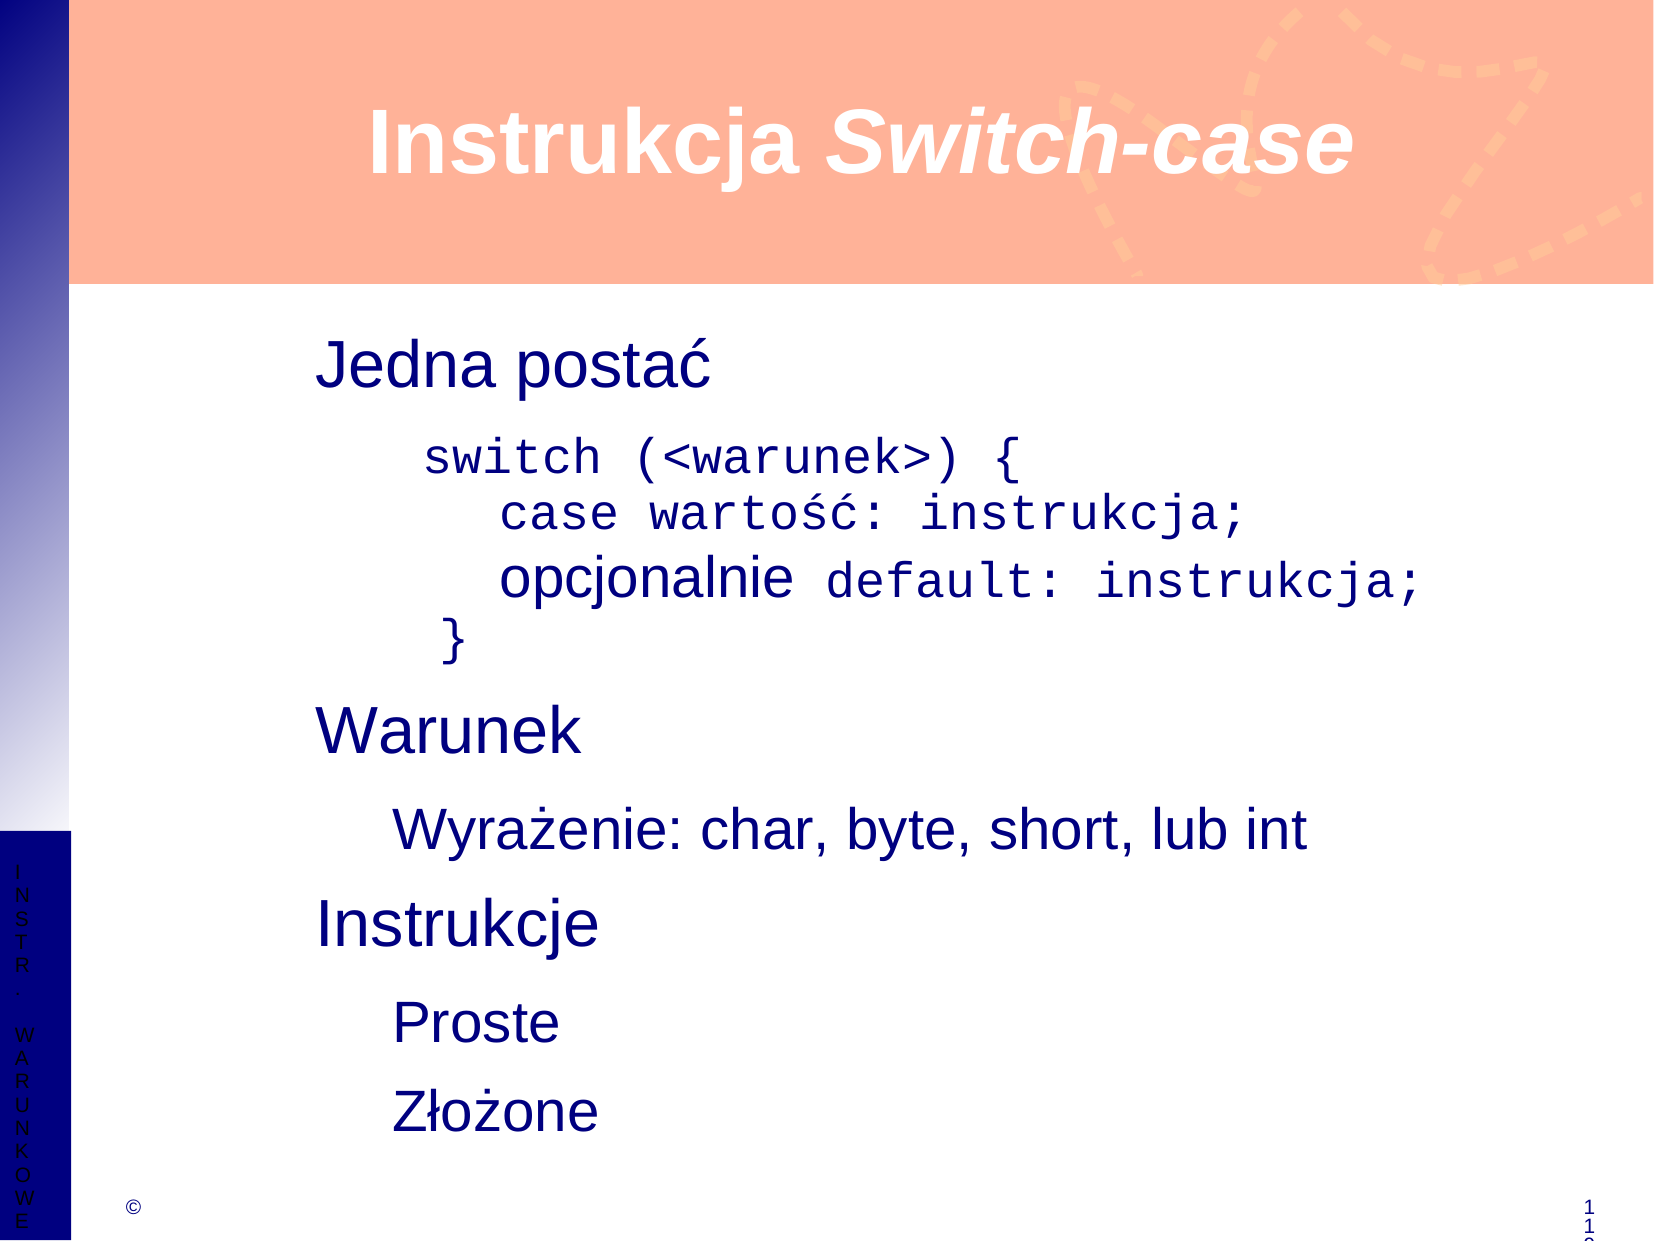

# Instrukcja Switch-case
Jedna postać
 switch (<warunek>) {
 case wartość: instrukcja;
 opcjonalnie default: instrukcja;
}
Warunek
Wyrażenie: char, byte, short, lub int
Instrukcje
Proste
Złożone
I
N
S
T
R
.
W
A
R
U
N
K
O
W
E